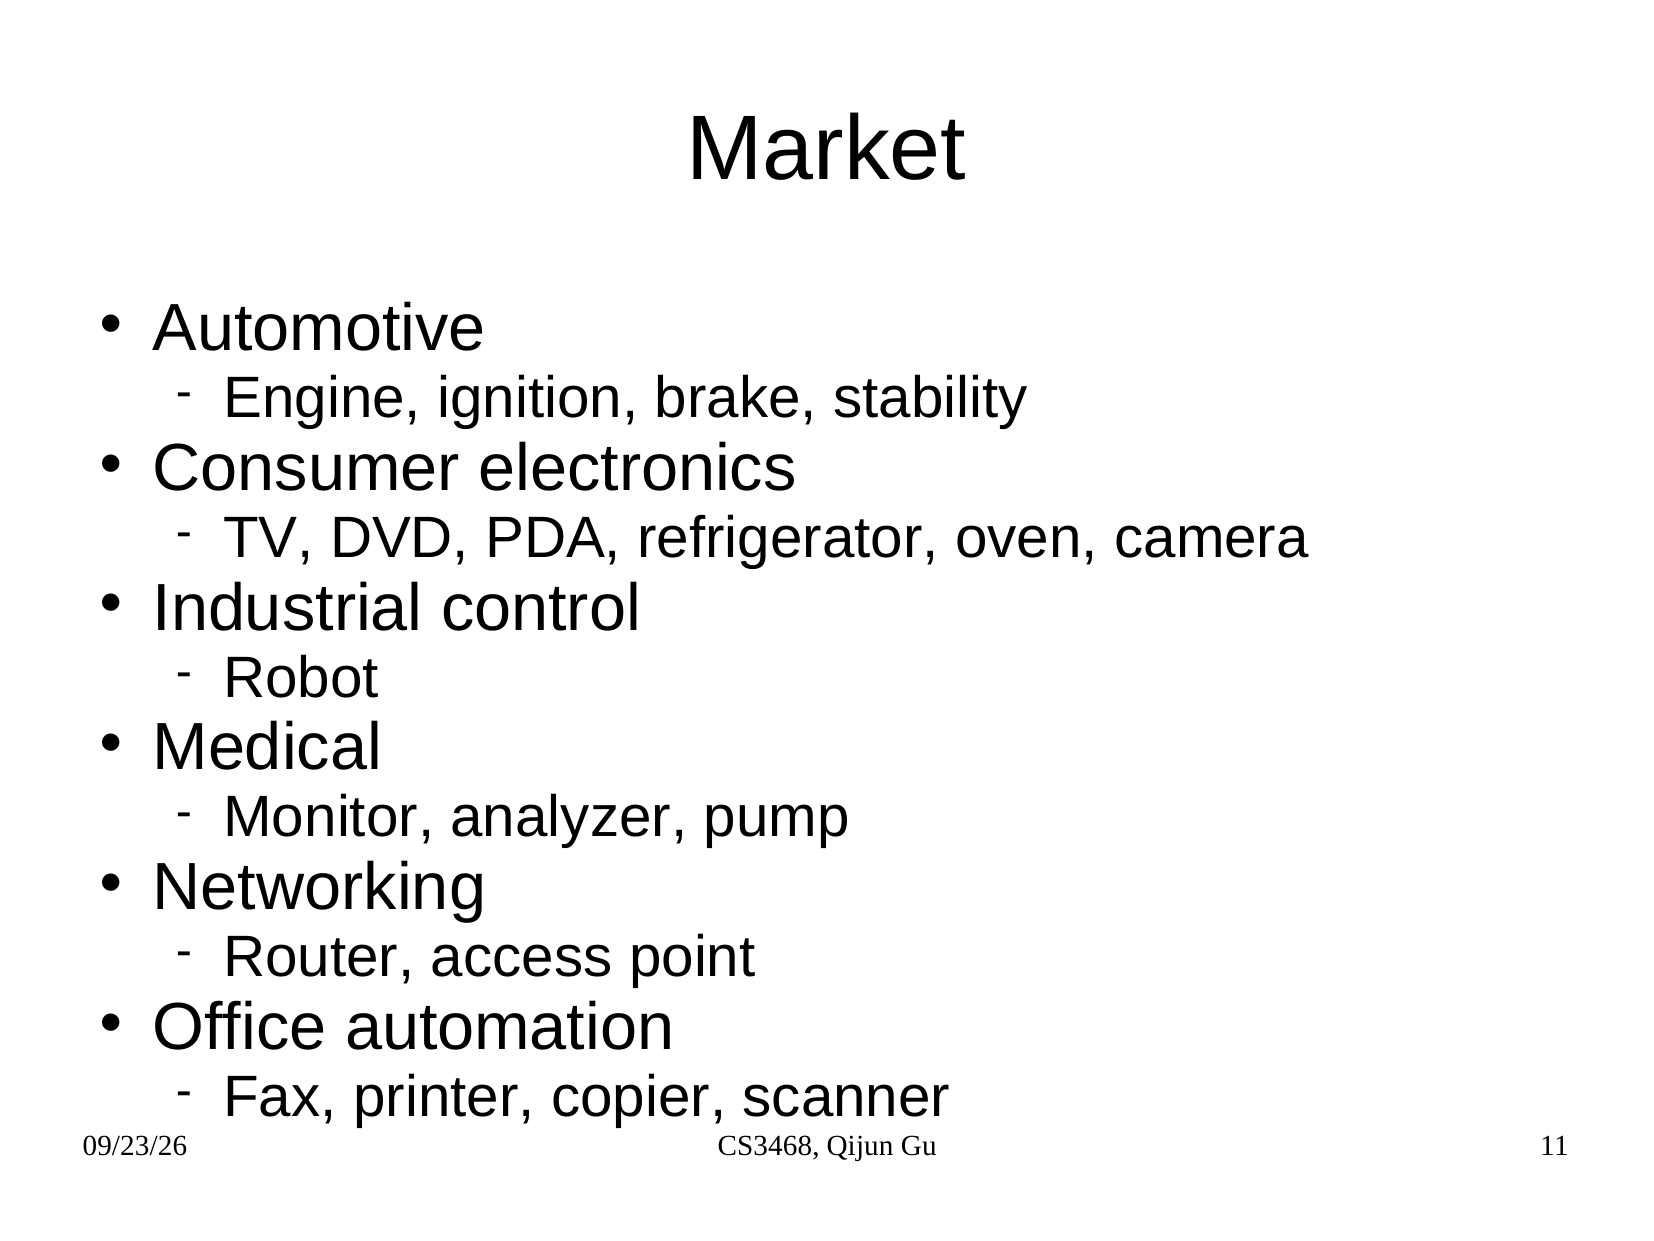

# Market
Automotive
Engine, ignition, brake, stability
Consumer electronics
TV, DVD, PDA, refrigerator, oven, camera
Industrial control
Robot
Medical
Monitor, analyzer, pump
Networking
Router, access point
Office automation
Fax, printer, copier, scanner
CS3468, Qijun Gu
11